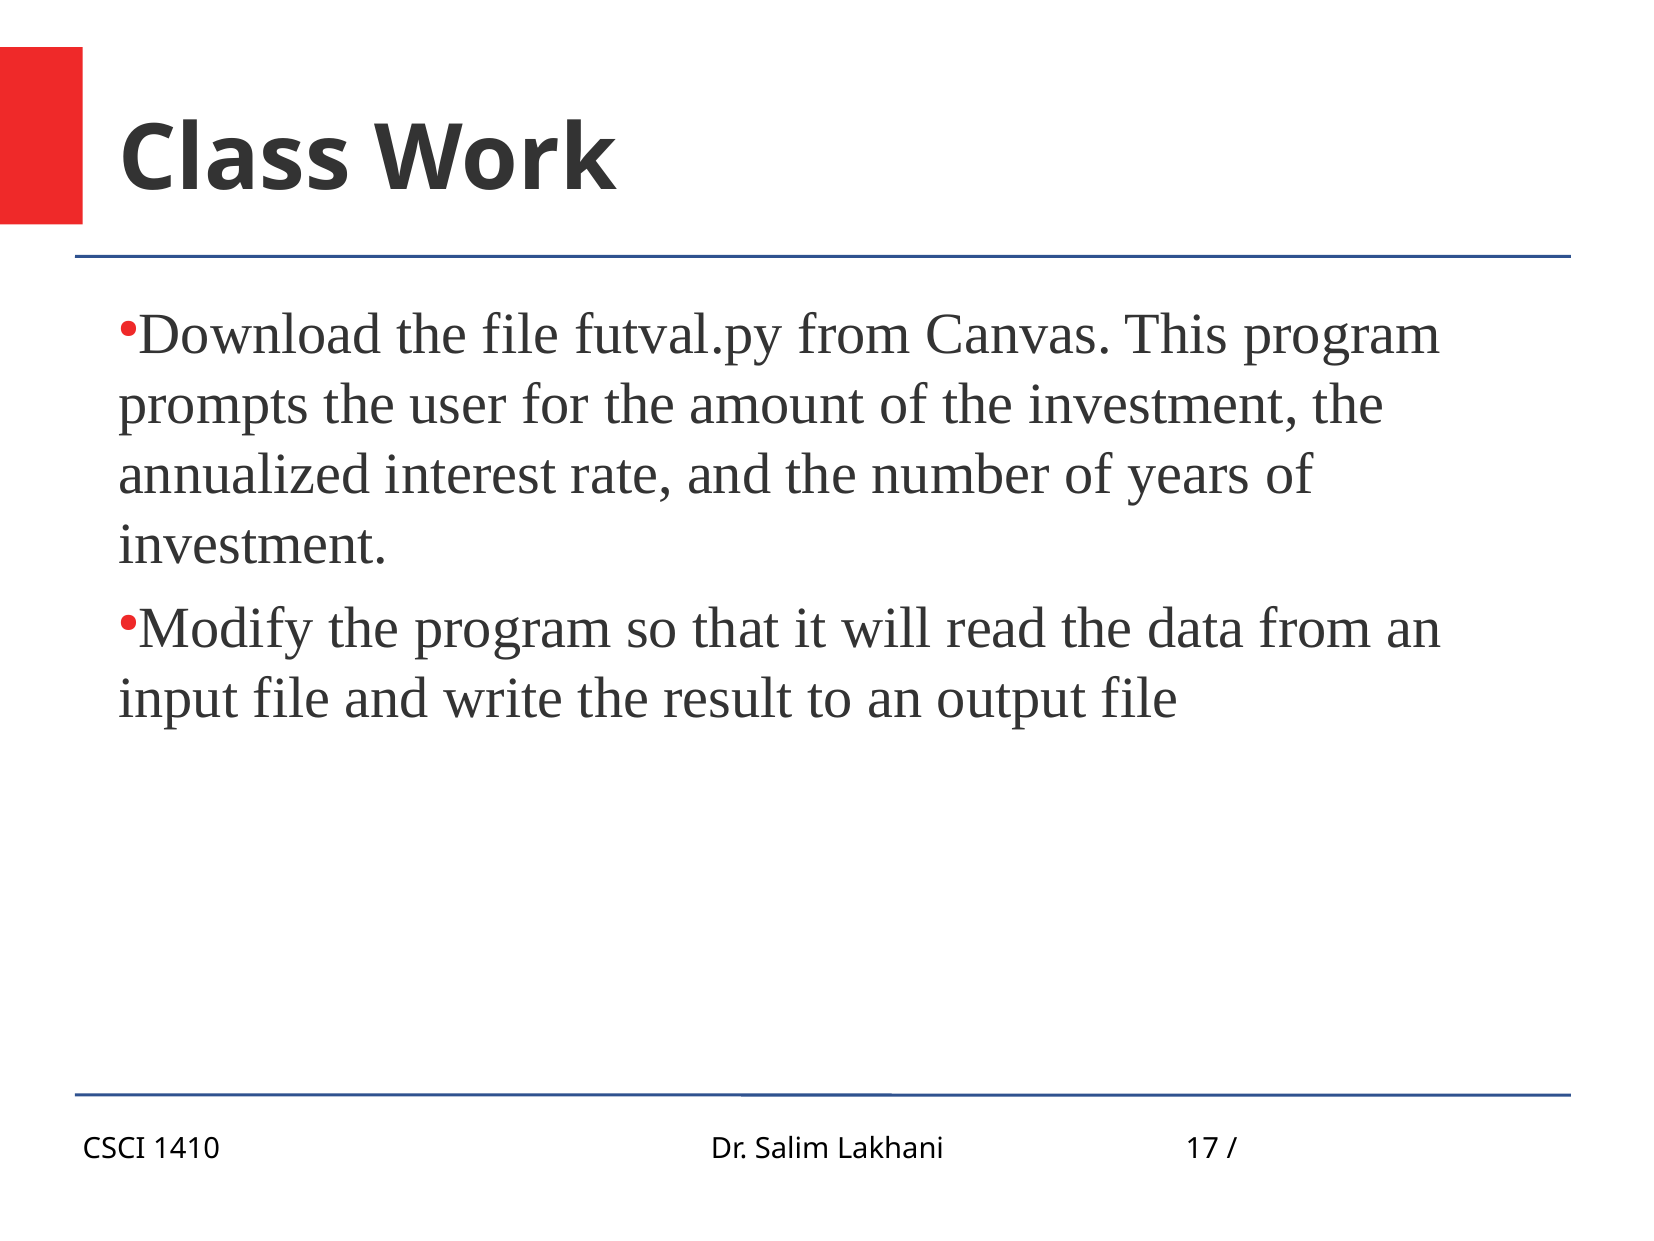

# Class Work
Download the file futval.py from Canvas. This program prompts the user for the amount of the investment, the annualized interest rate, and the number of years of investment.
Modify the program so that it will read the data from an input file and write the result to an output file
CSCI 1410
Dr. Salim Lakhani